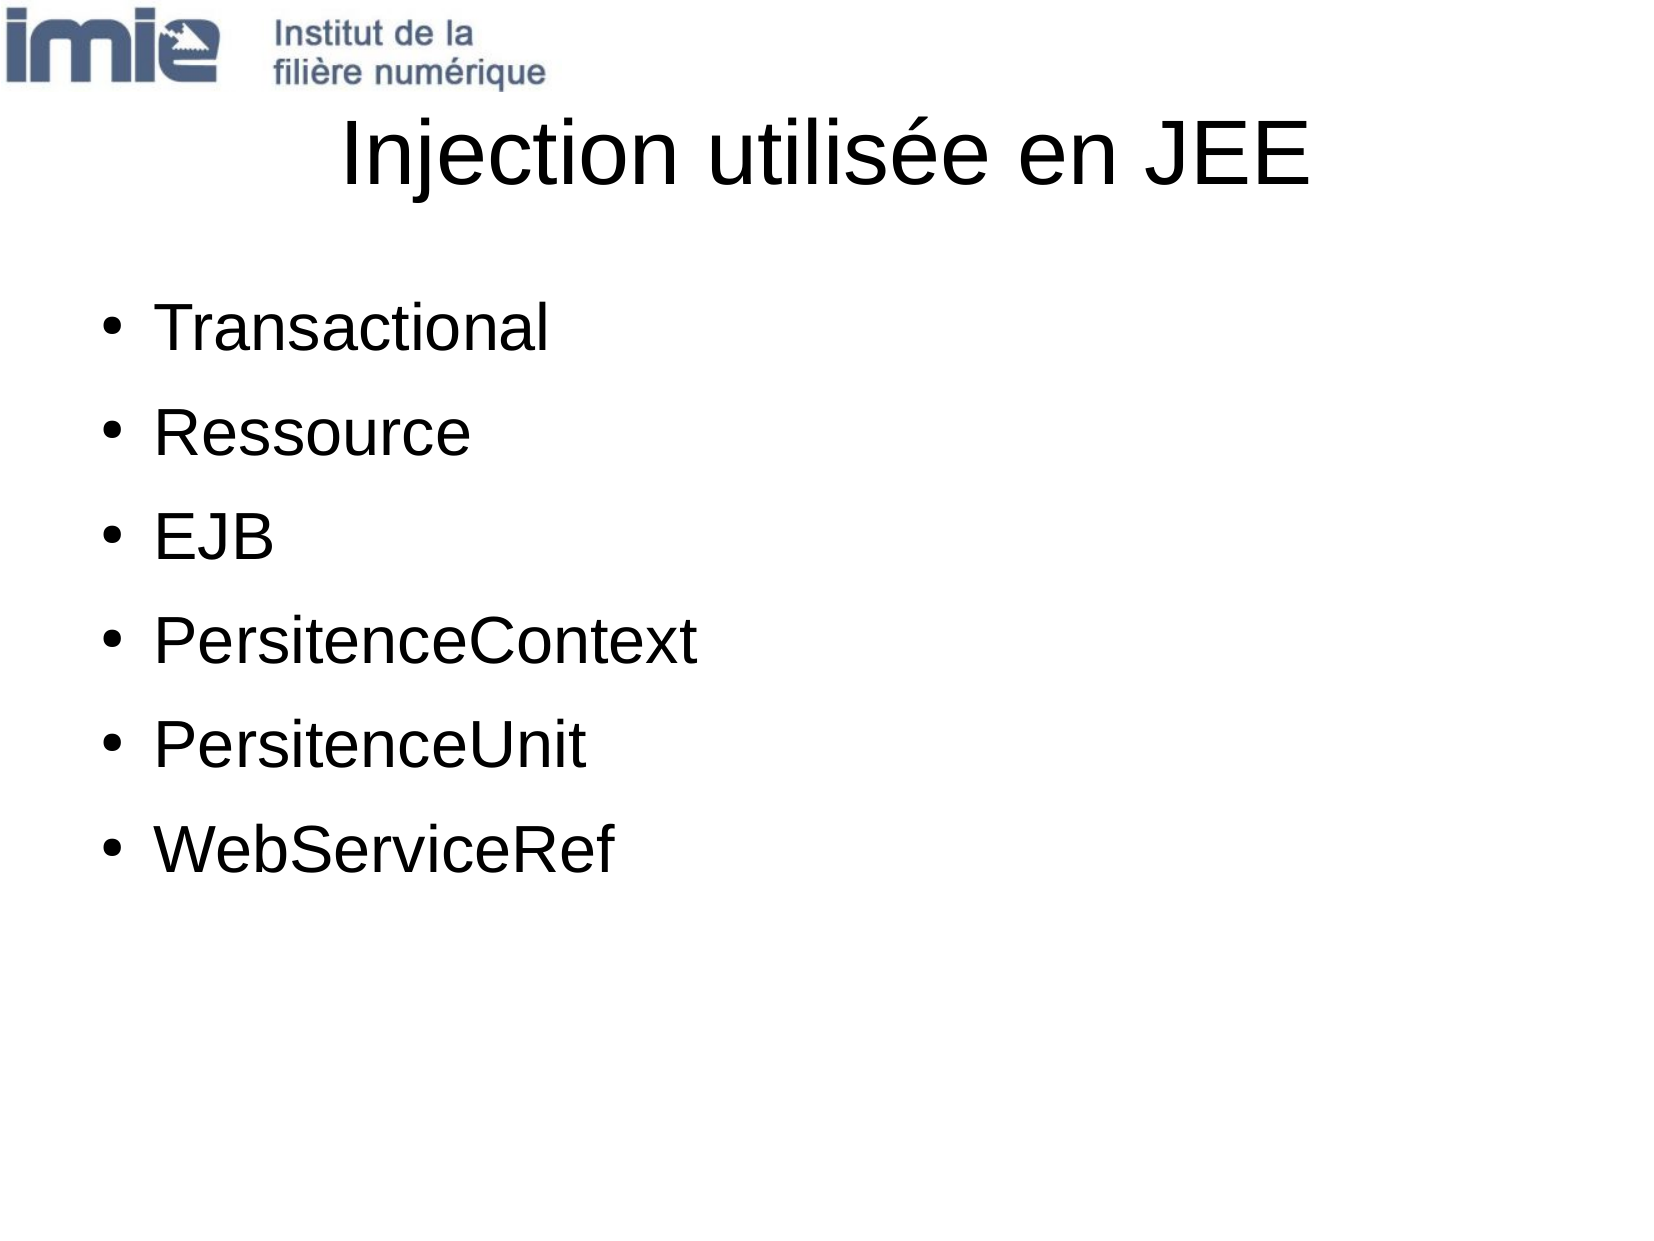

# Injection utilisée en JEE
Transactional
Ressource
EJB
PersitenceContext
PersitenceUnit
WebServiceRef